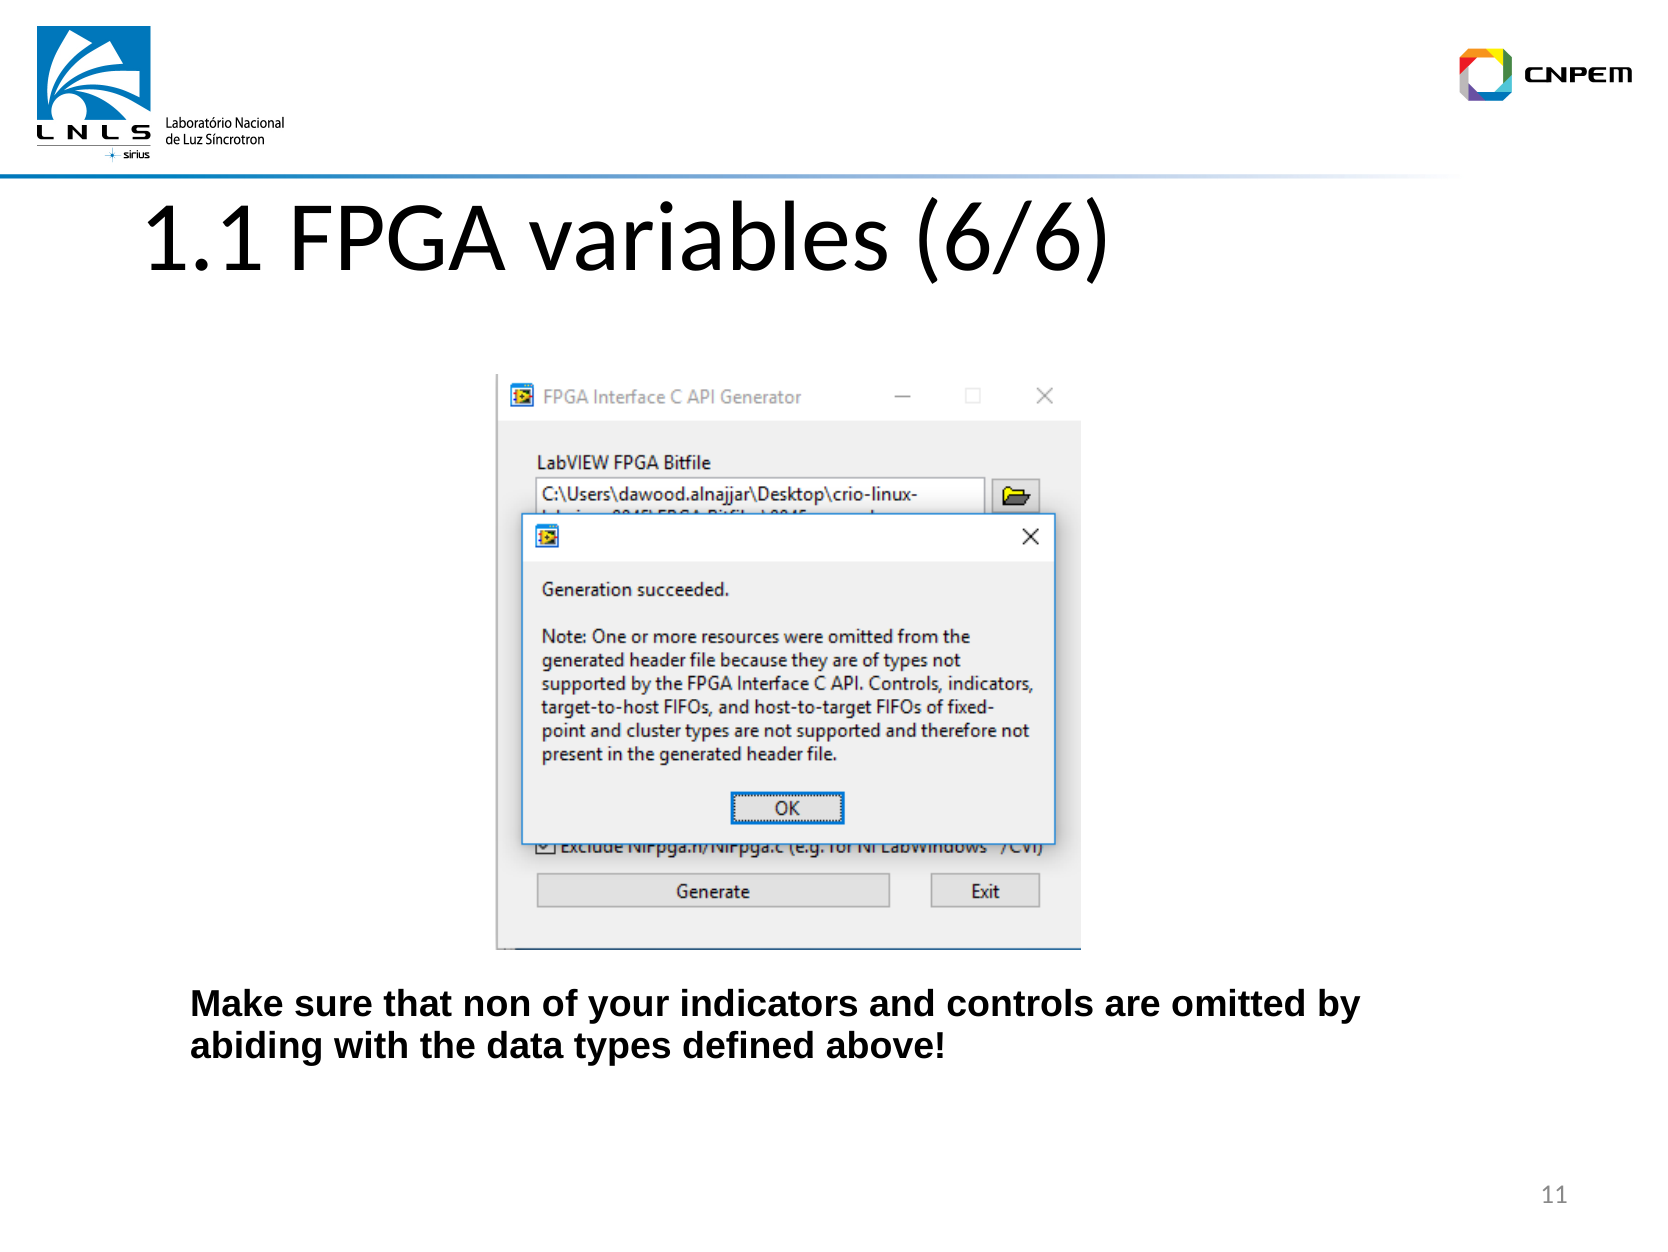

1.1 FPGA variables (6/6)
Make sure that non of your indicators and controls are omitted by abiding with the data types defined above!
11